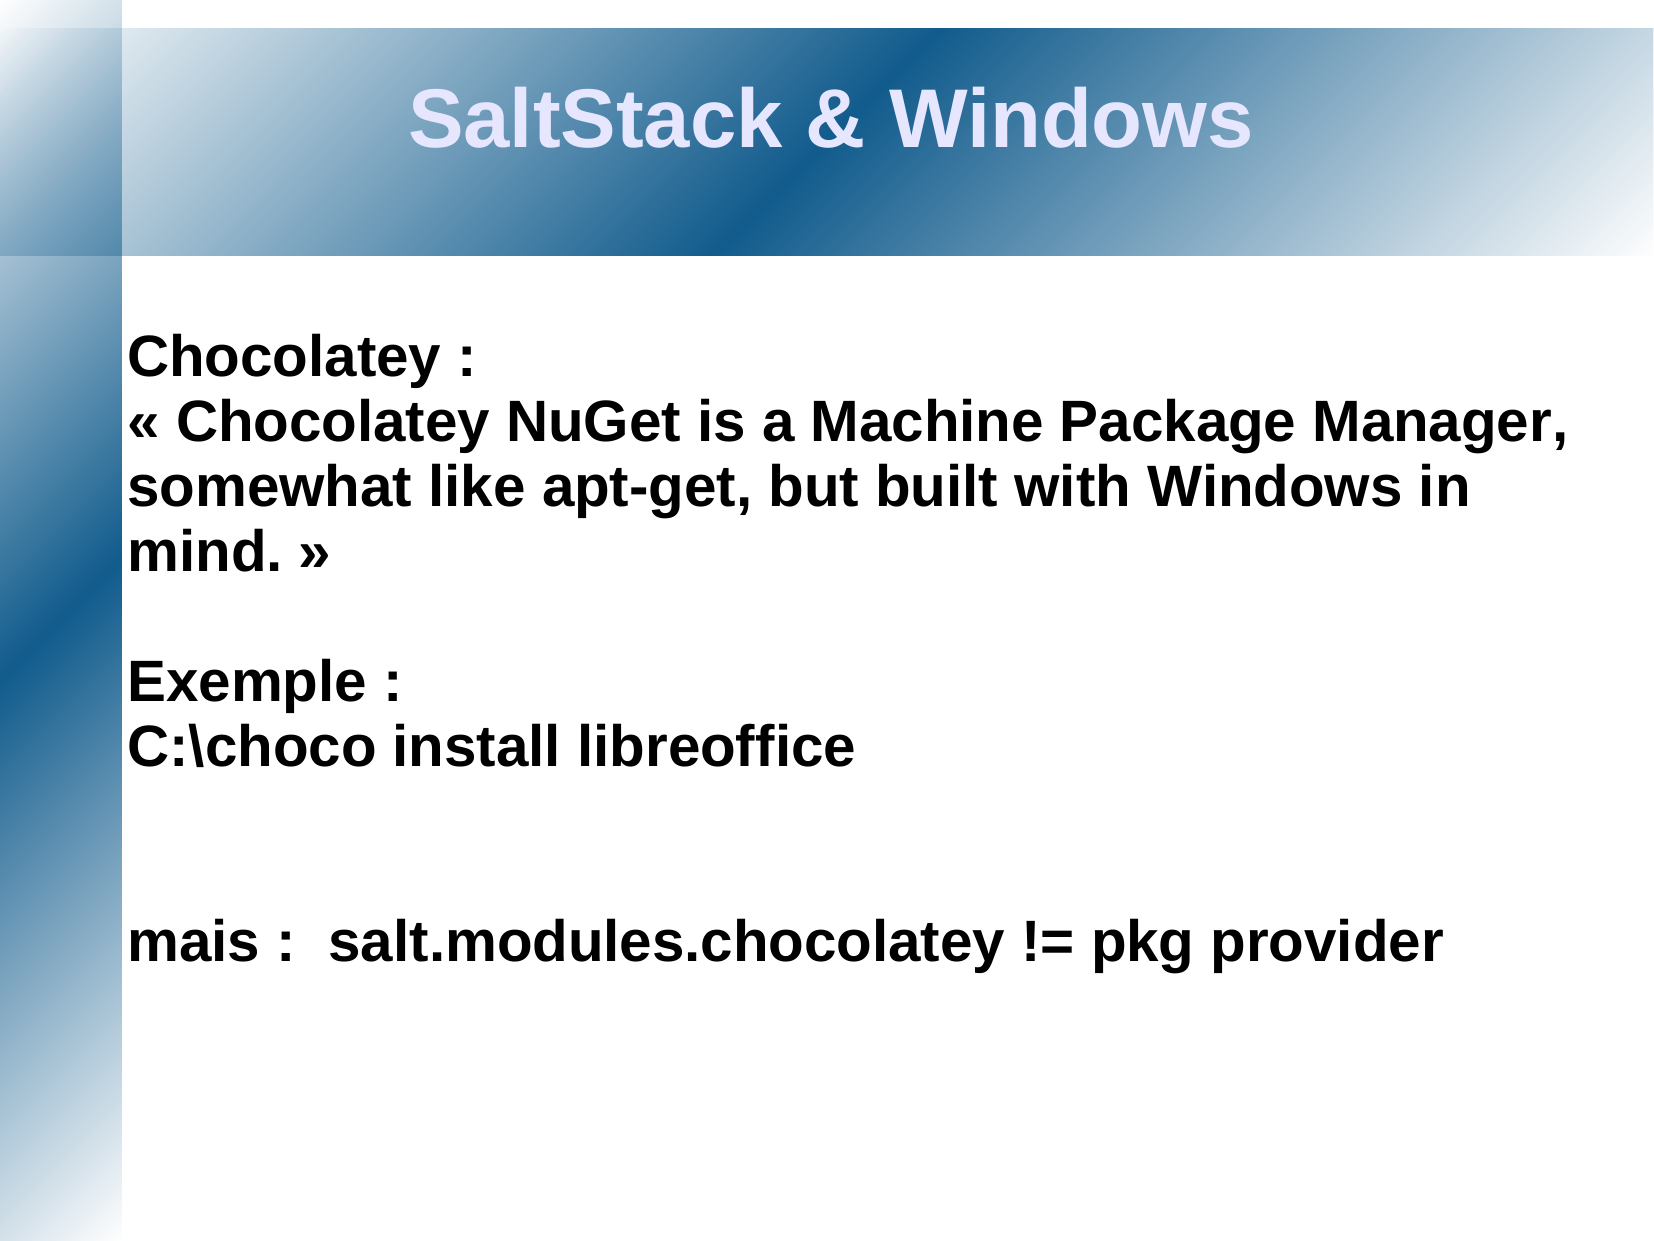

# SaltStack & Windows
Chocolatey :
« Chocolatey NuGet is a Machine Package Manager, somewhat like apt-get, but built with Windows in mind. »
Exemple :
C:\choco install libreoffice
mais : salt.modules.chocolatey != pkg provider